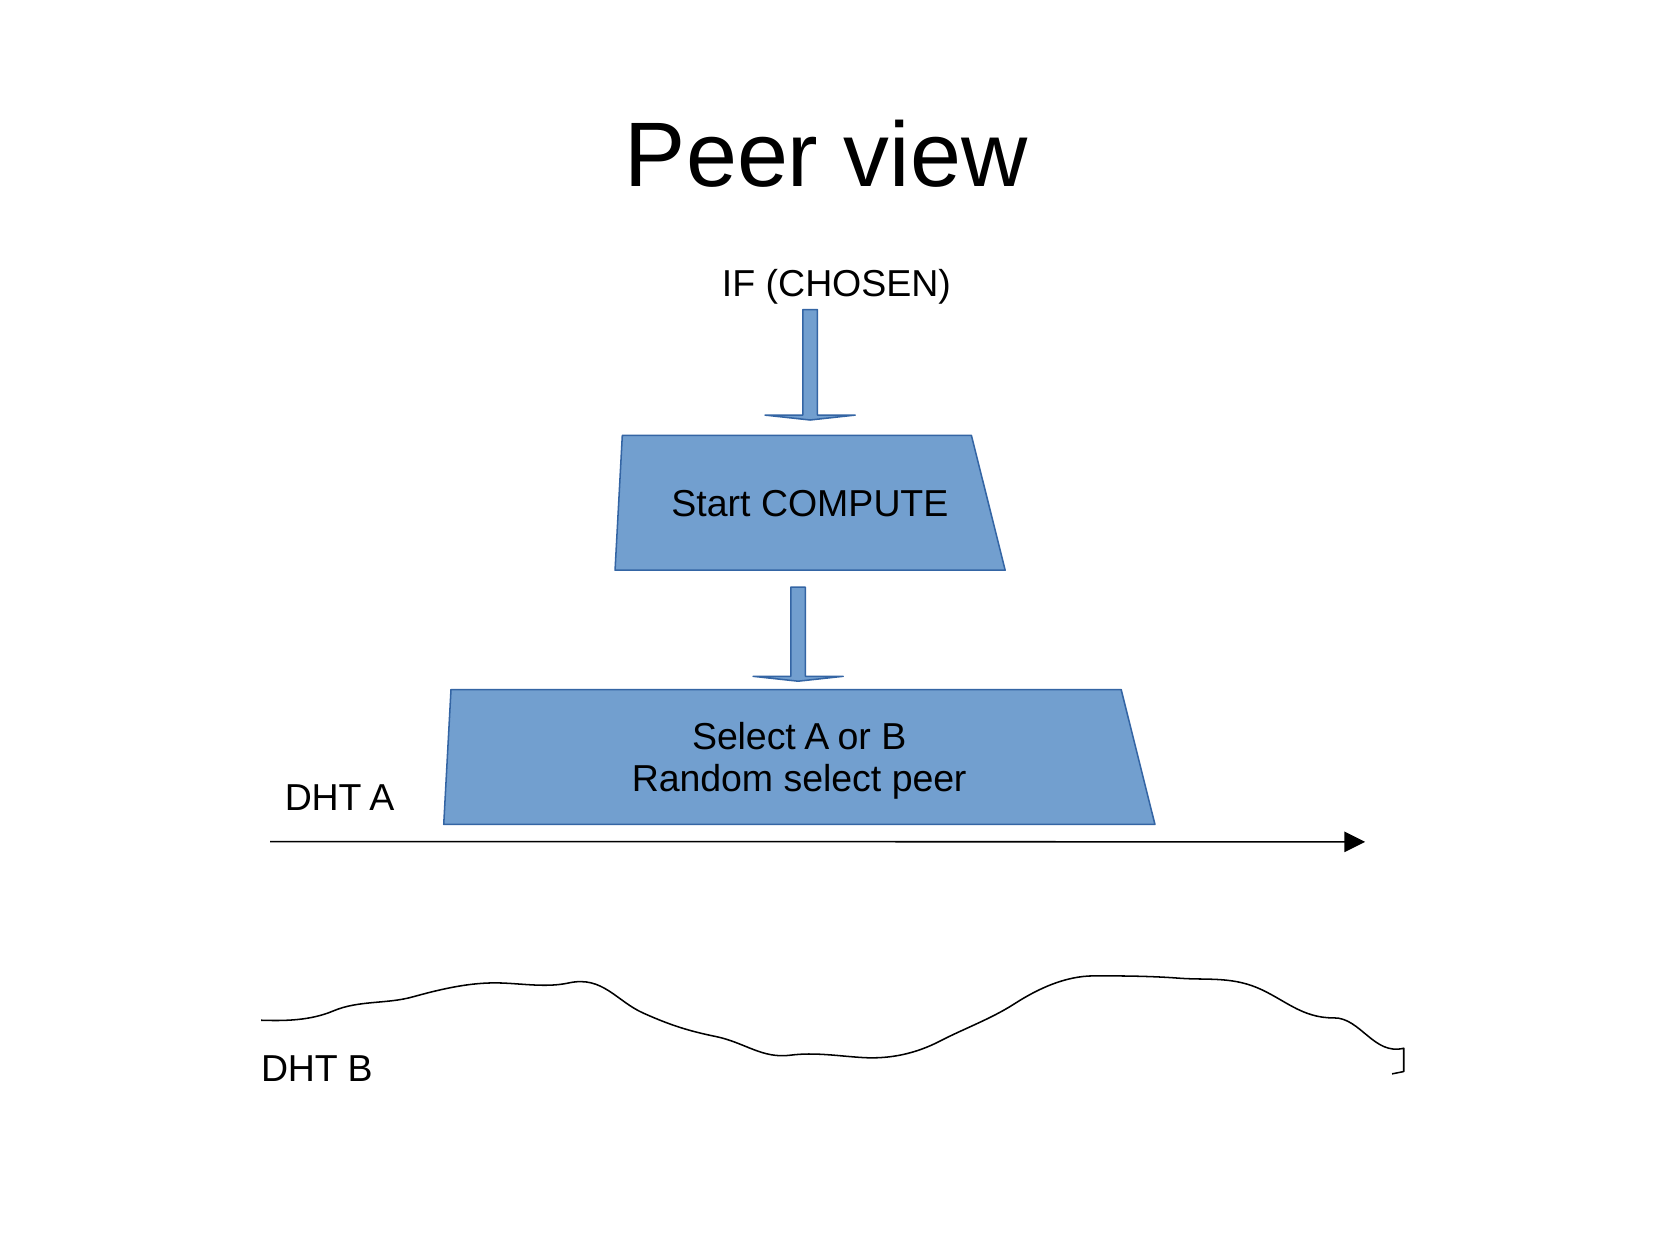

# Peer view
IF (CHOSEN)
Start COMPUTE
Select A or B
Random select peer
DHT A
DHT B